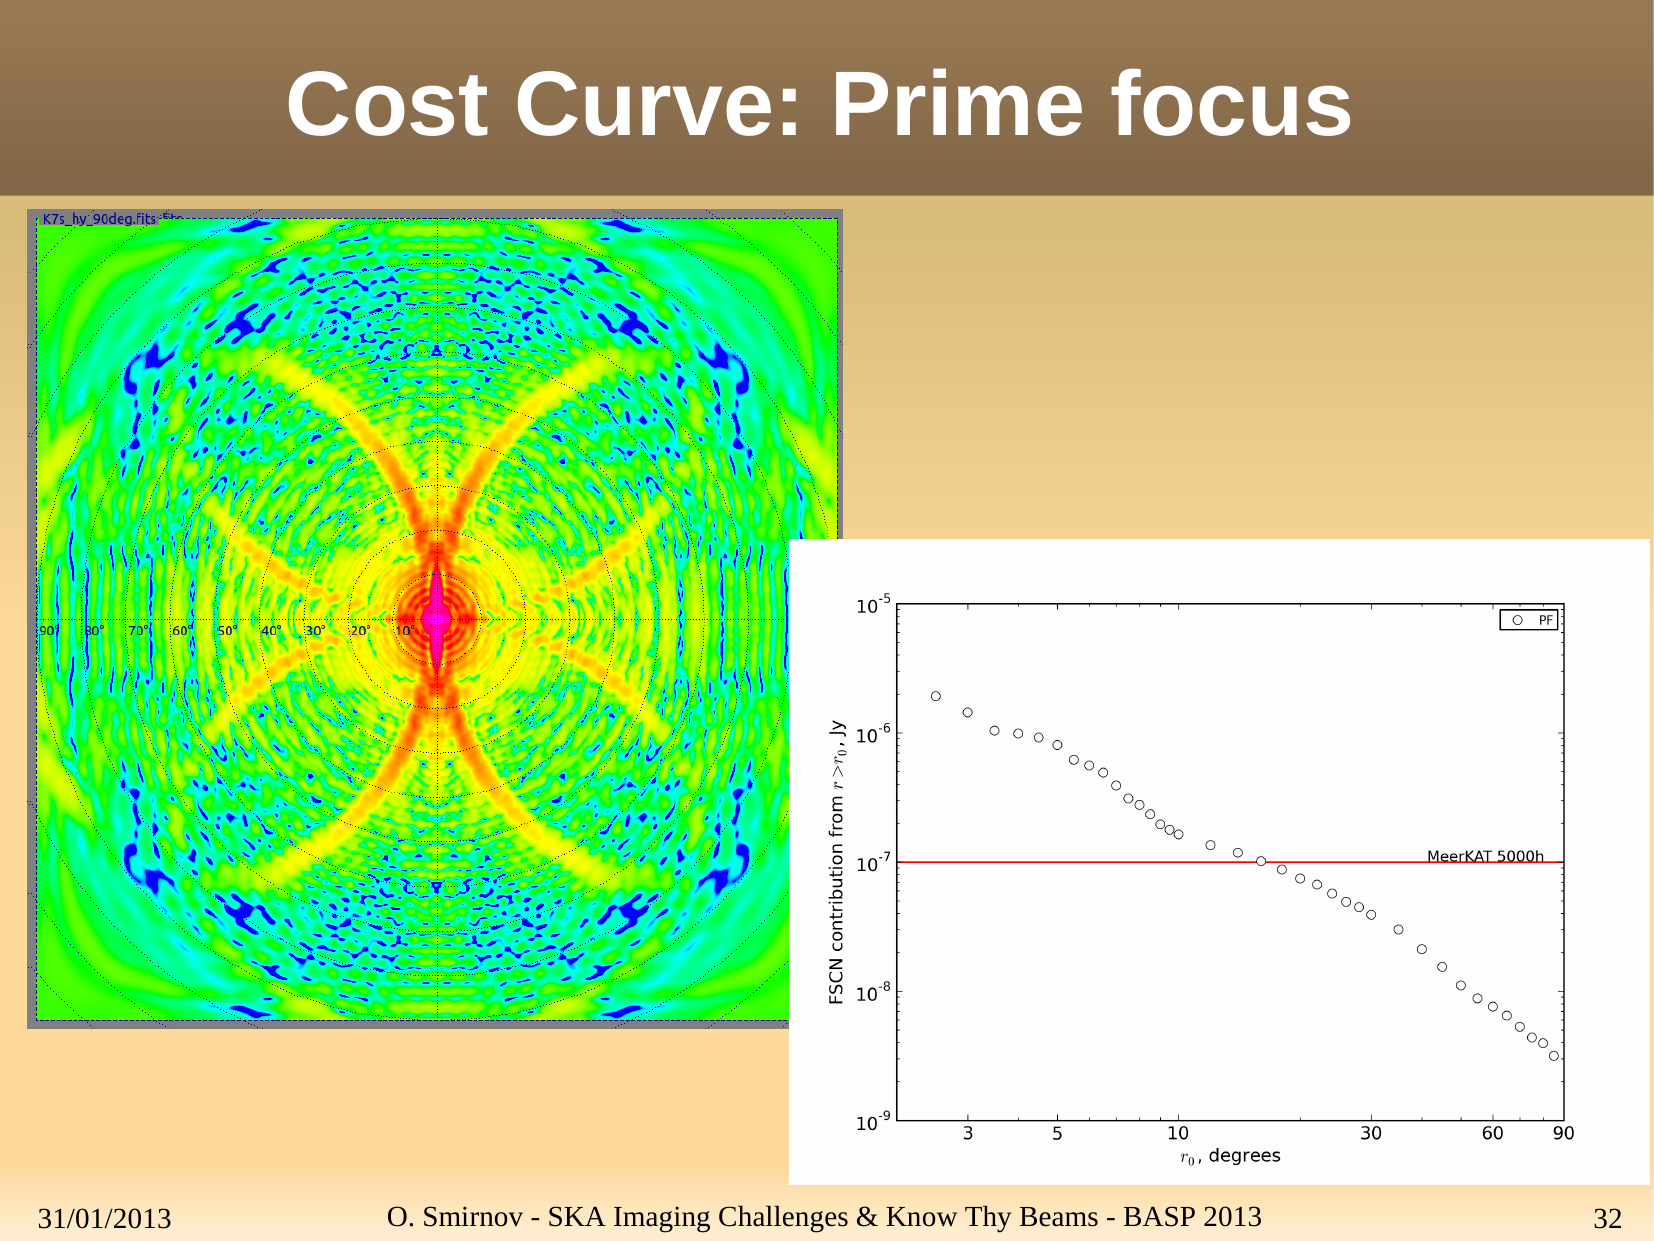

# Cost Curve: Prime focus
O. Smirnov - SKA Imaging Challenges & Know Thy Beams - BASP 2013
31/01/2013
32